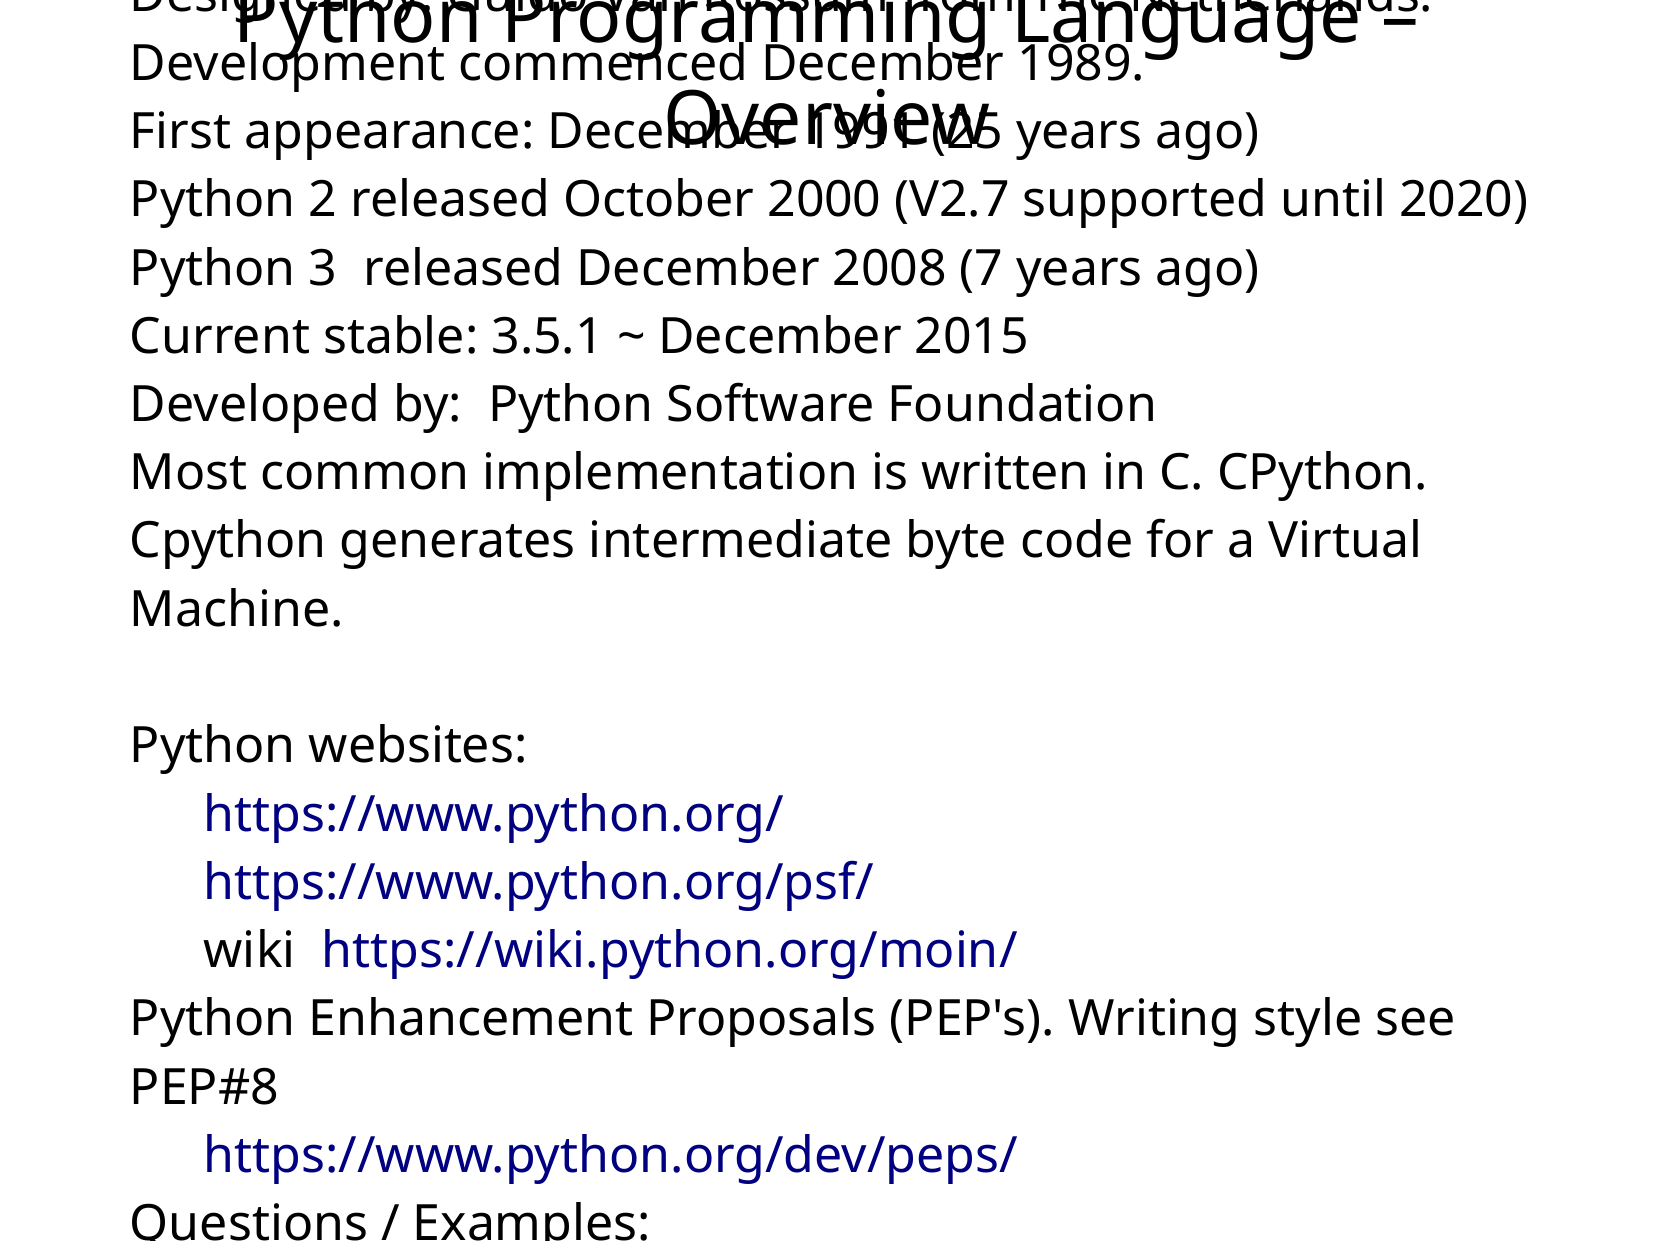

Designed by: Guido Van Rossum from The Netherlands.
Development commenced December 1989.
First appearance: December 1991 (25 years ago)
Python 2 released October 2000 (V2.7 supported until 2020)
Python 3 released December 2008 (7 years ago)
Current stable: 3.5.1 ~ December 2015
Developed by: Python Software Foundation
Most common implementation is written in C. CPython.
Cpython generates intermediate byte code for a Virtual Machine.
Python websites:
	https://www.python.org/
	https://www.python.org/psf/
	wiki https://wiki.python.org/moin/
Python Enhancement Proposals (PEP's). Writing style see PEP#8
	https://www.python.org/dev/peps/
Questions / Examples:
	http://stackoverflow.com/questions/tagged/python
	http://nullege.com/
# Python Programming Language – Overview